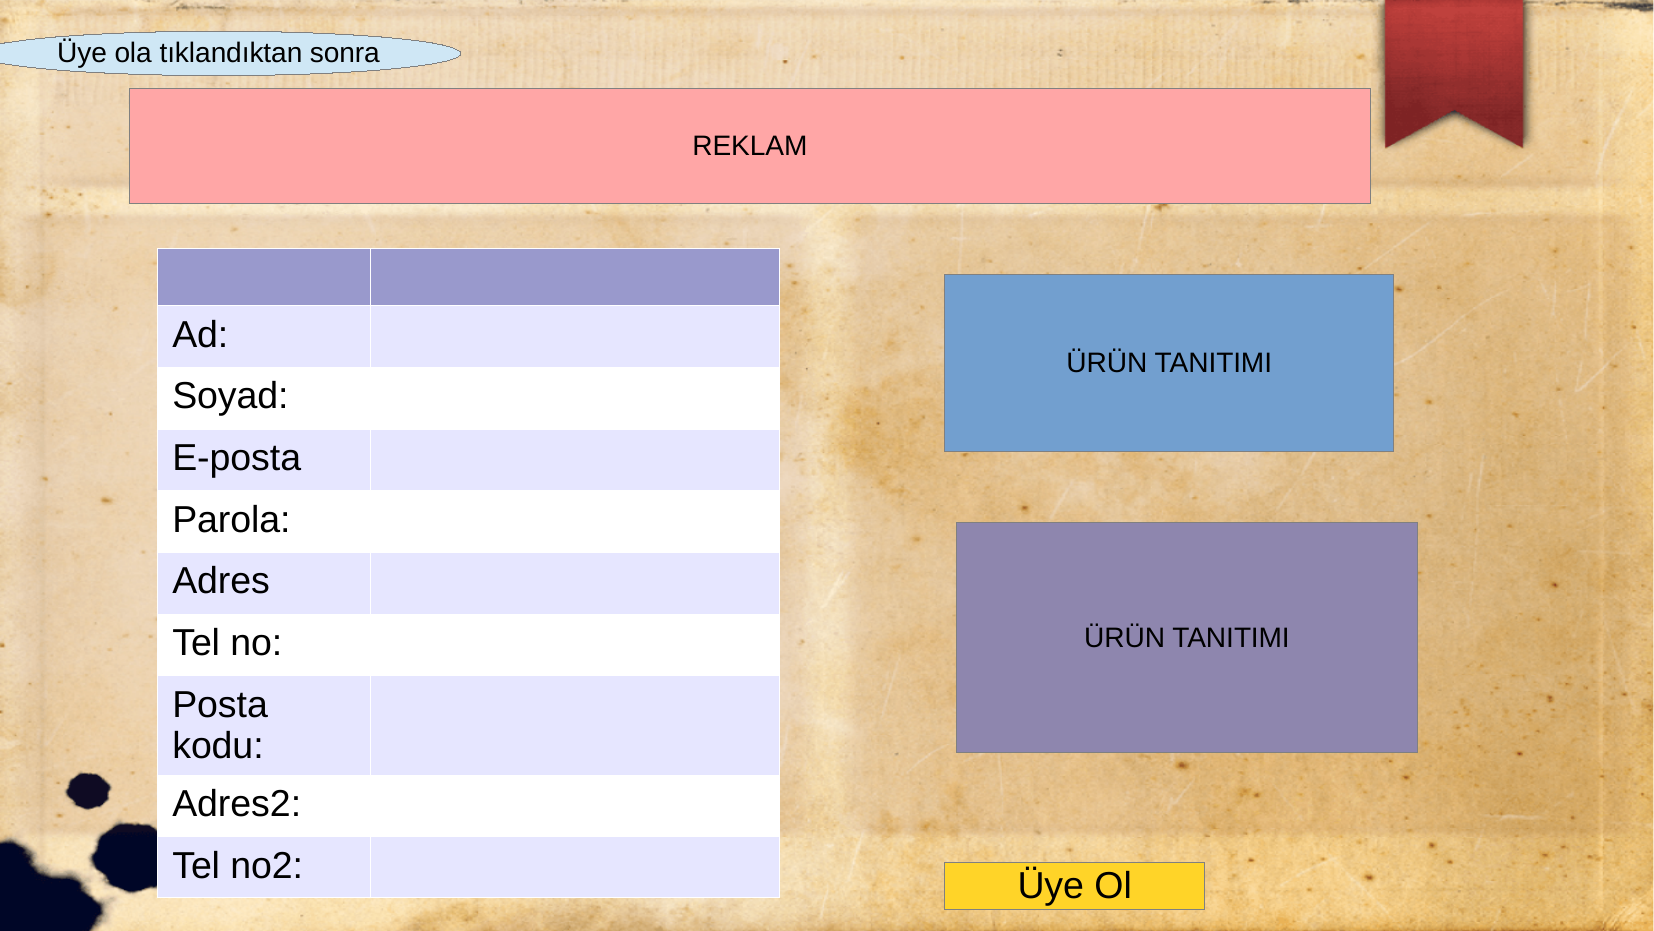

Üye ola tıklandıktan sonra
REKLAM
| | |
| --- | --- |
| Ad: | |
| Soyad: | |
| E-posta | |
| Parola: | |
| Adres | |
| Tel no: | |
| Posta kodu: | |
| Adres2: | |
| Tel no2: | |
ÜRÜN TANITIMI
ÜRÜN TANITIMI
Üye Ol